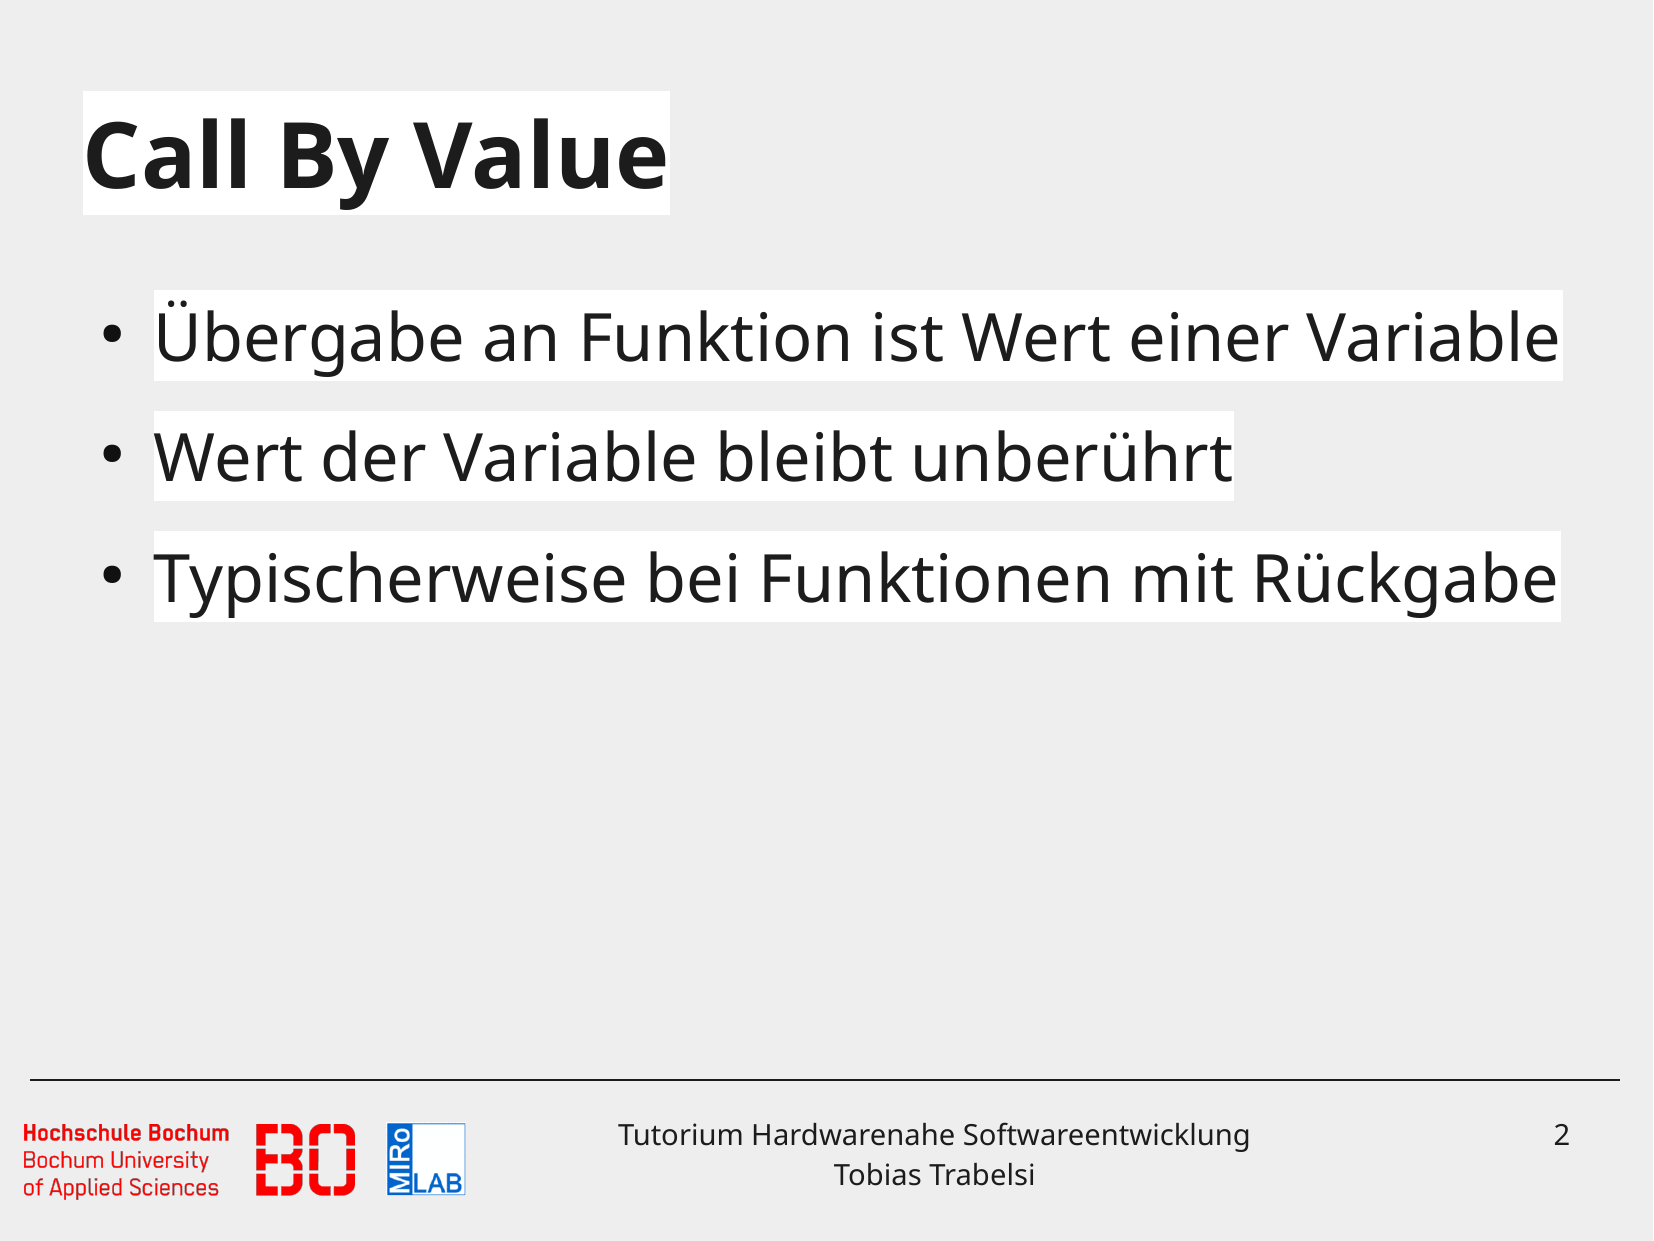

# Call By Value
Übergabe an Funktion ist Wert einer Variable
Wert der Variable bleibt unberührt
Typischerweise bei Funktionen mit Rückgabe
Vanessa Böhrk - Tutorium Hardwarenahe Softwareentwicklung
2